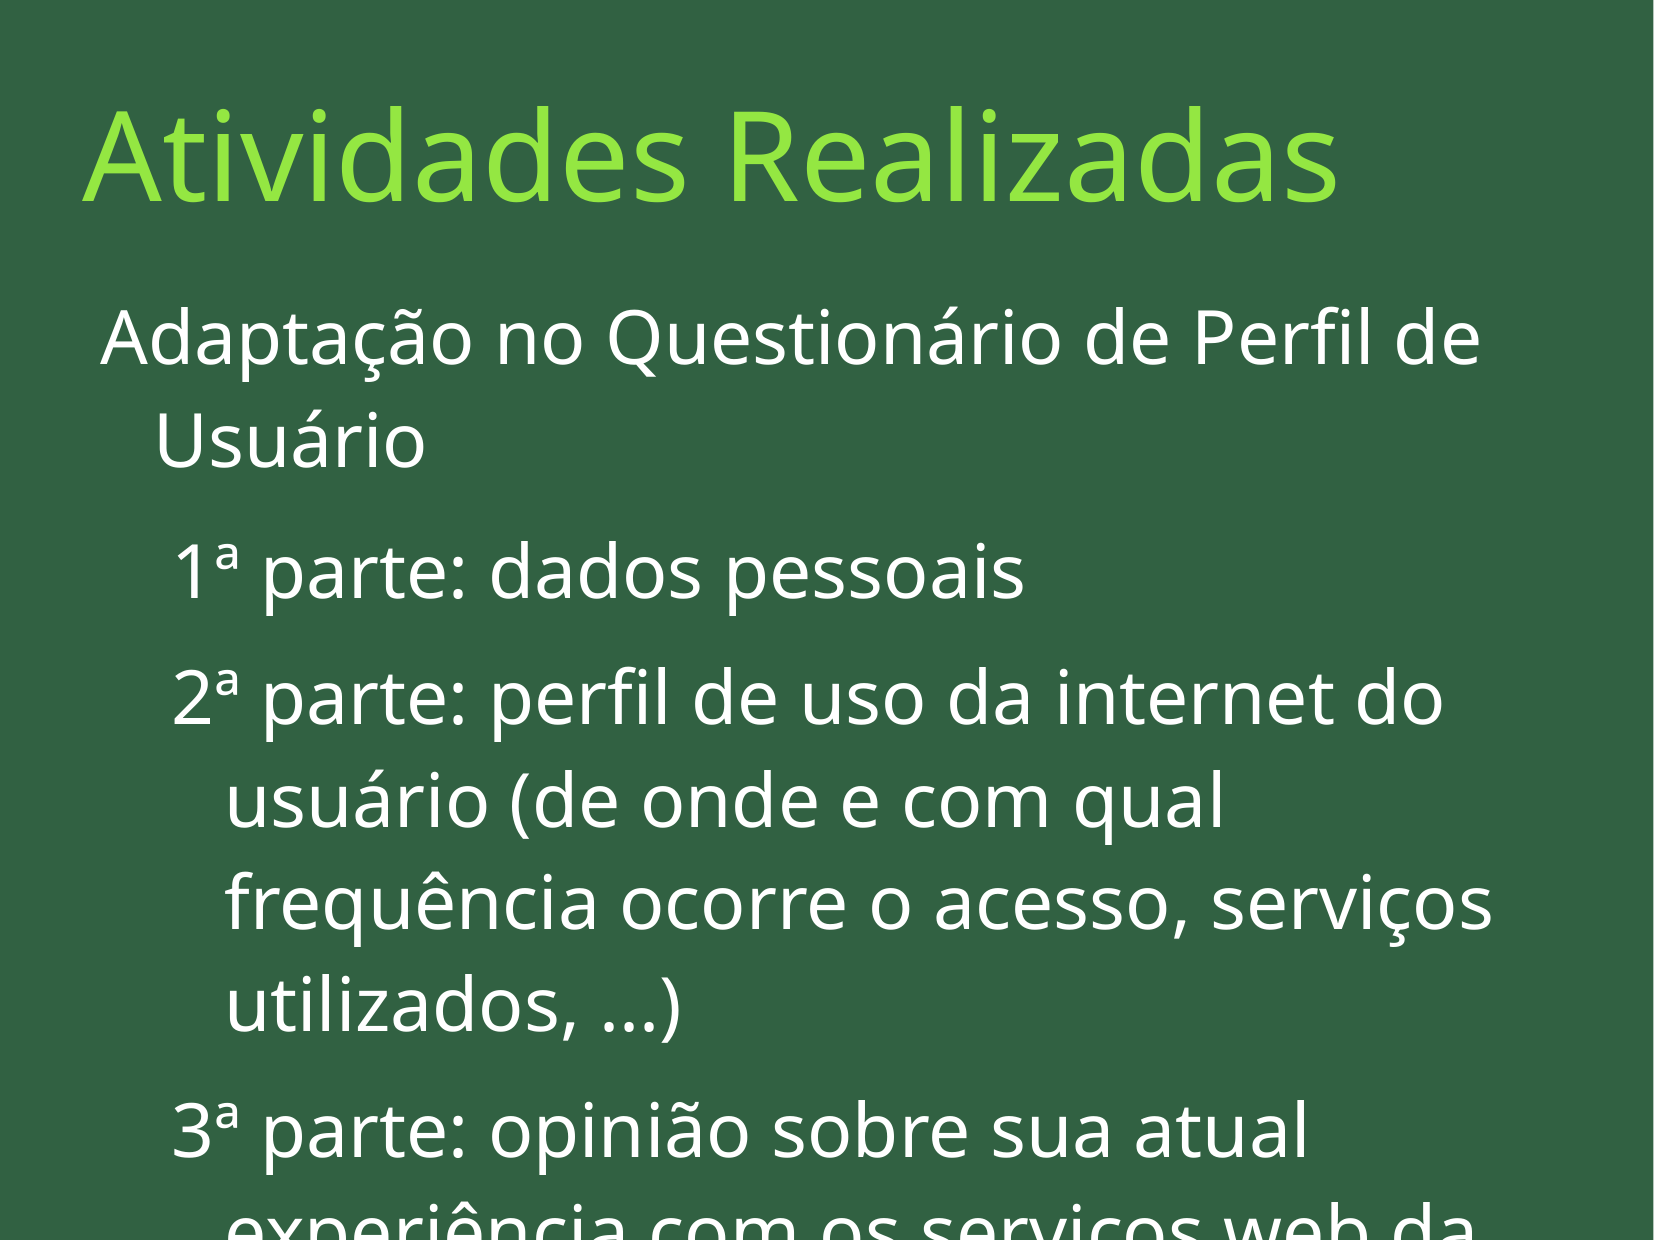

# Atividades Realizadas
Adaptação no Questionário de Perfil de Usuário
1ª parte: dados pessoais
2ª parte: perfil de uso da internet do usuário (de onde e com qual frequência ocorre o acesso, serviços utilizados, ...)
3ª parte: opinião sobre sua atual experiência com os serviços web da FEBRACE e sobre seu interesse nas possíveis ferramentas a serem oferecidas